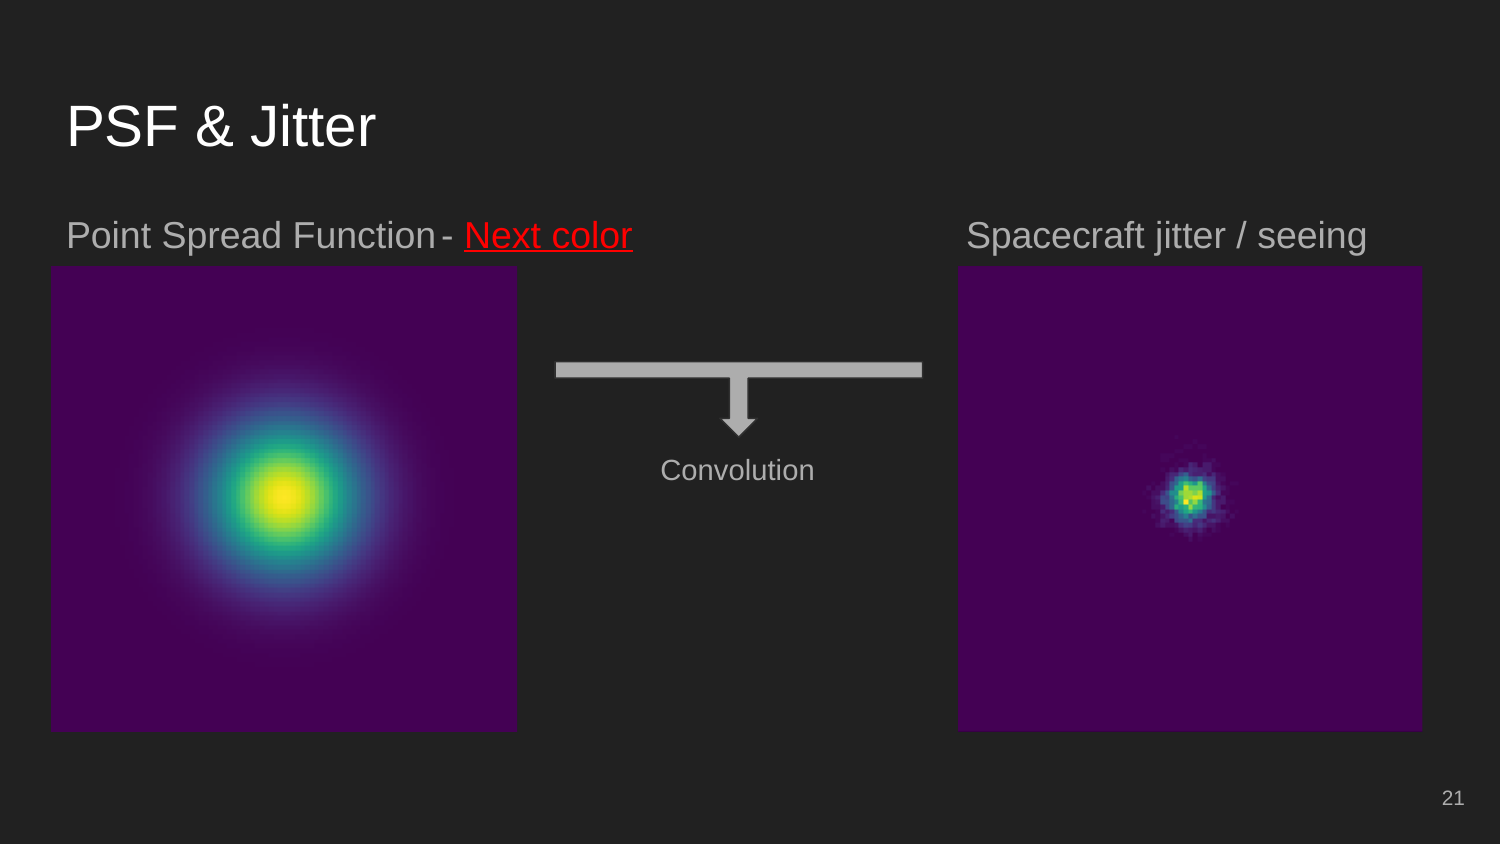

# PSF & Jitter
Point Spread Function	- Next color					Spacecraft jitter / seeing
Convolution